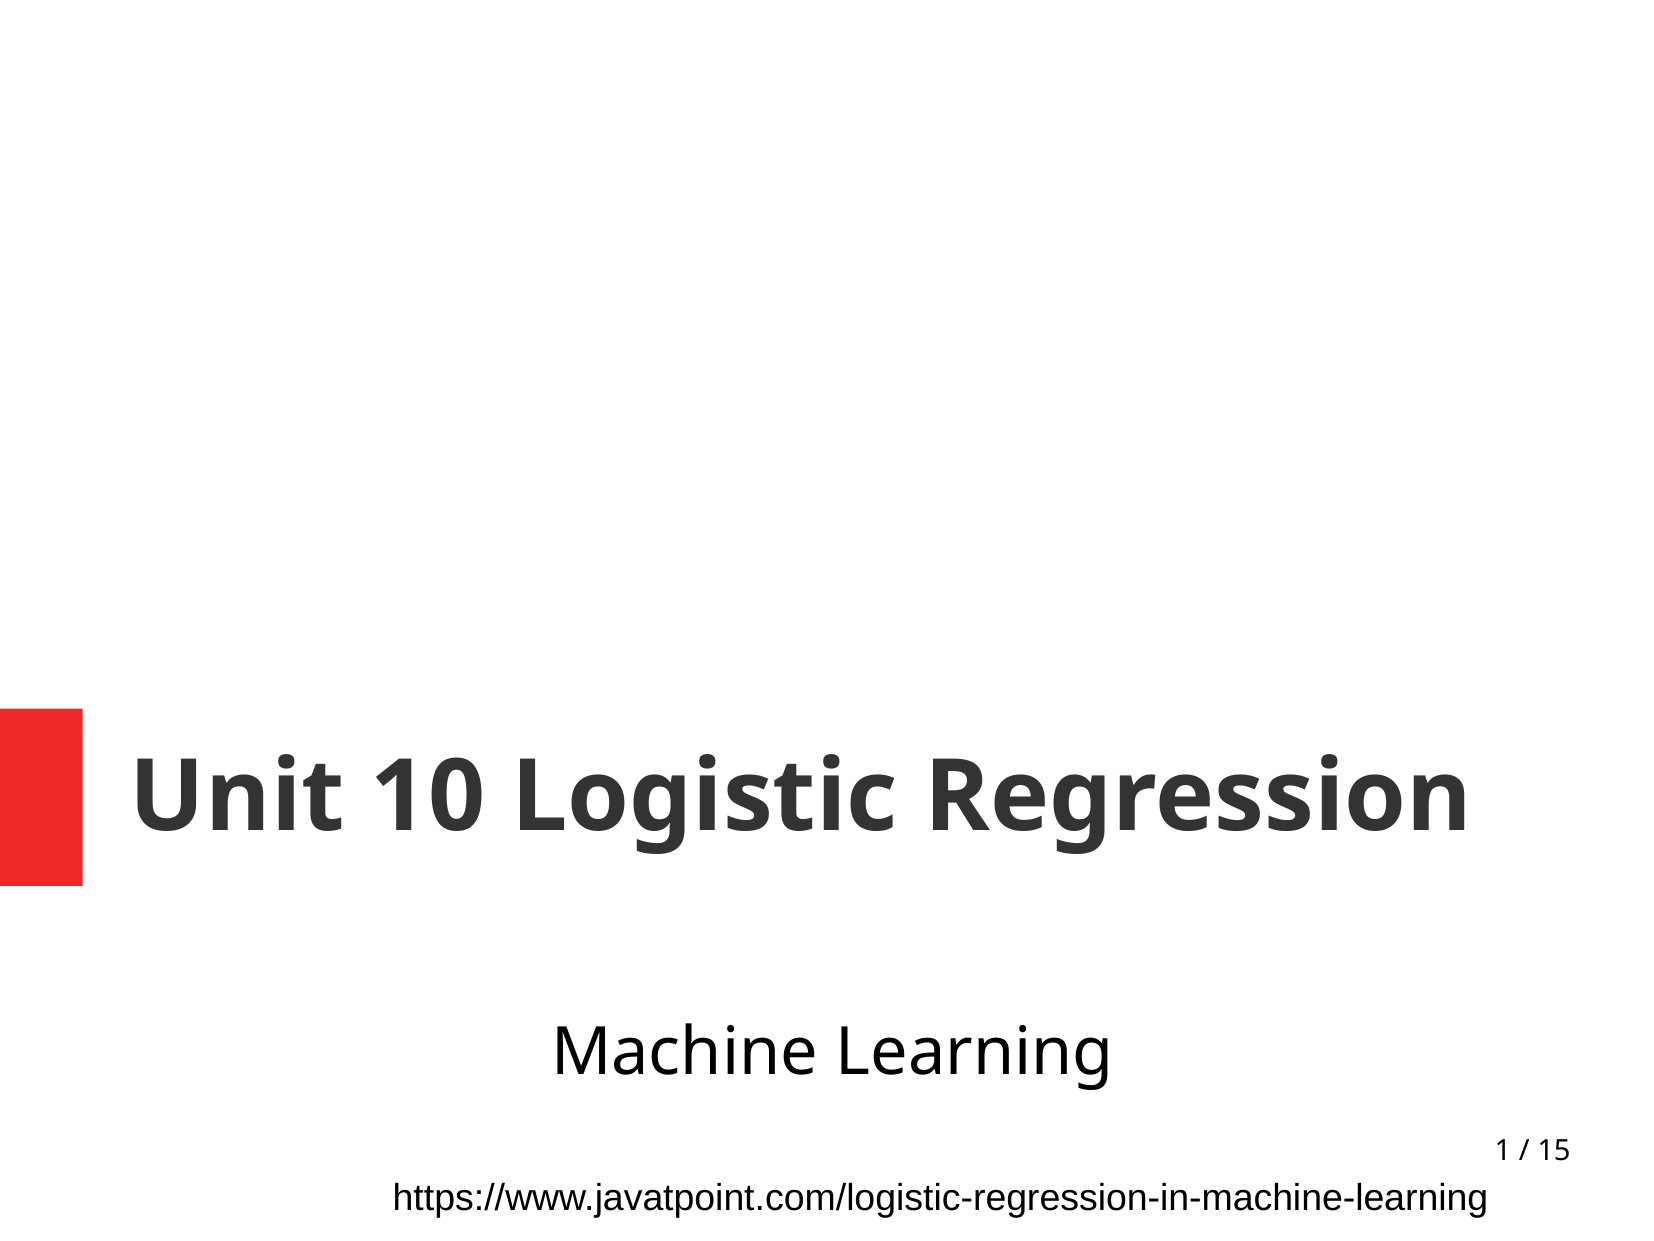

# Unit 10 Logistic Regression
Machine Learning
1
https://www.javatpoint.com/logistic-regression-in-machine-learning